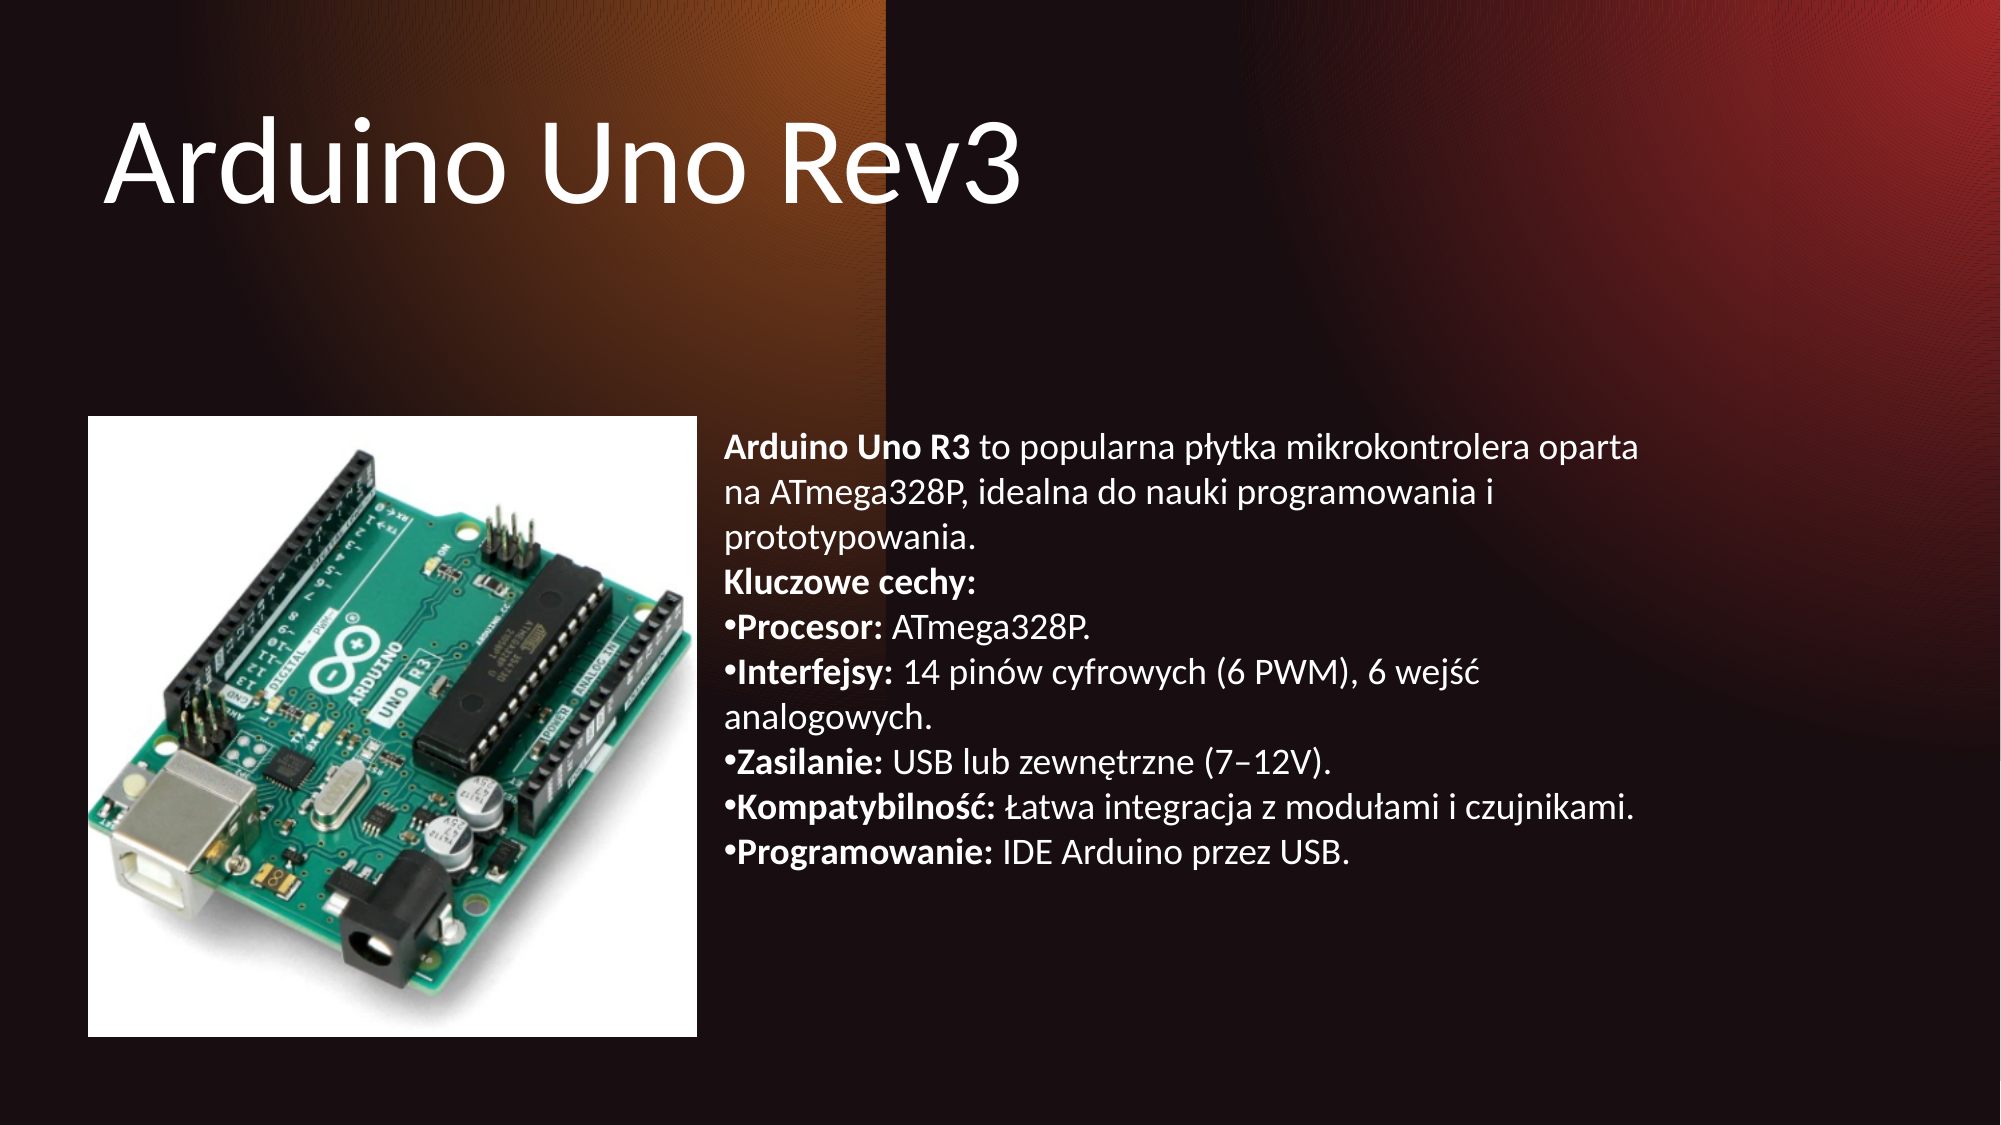

# Arduino Uno Rev3
Arduino Uno R3 to popularna płytka mikrokontrolera oparta na ATmega328P, idealna do nauki programowania i prototypowania.
Kluczowe cechy:
Procesor: ATmega328P.
Interfejsy: 14 pinów cyfrowych (6 PWM), 6 wejść analogowych.
Zasilanie: USB lub zewnętrzne (7–12V).
Kompatybilność: Łatwa integracja z modułami i czujnikami.
Programowanie: IDE Arduino przez USB.